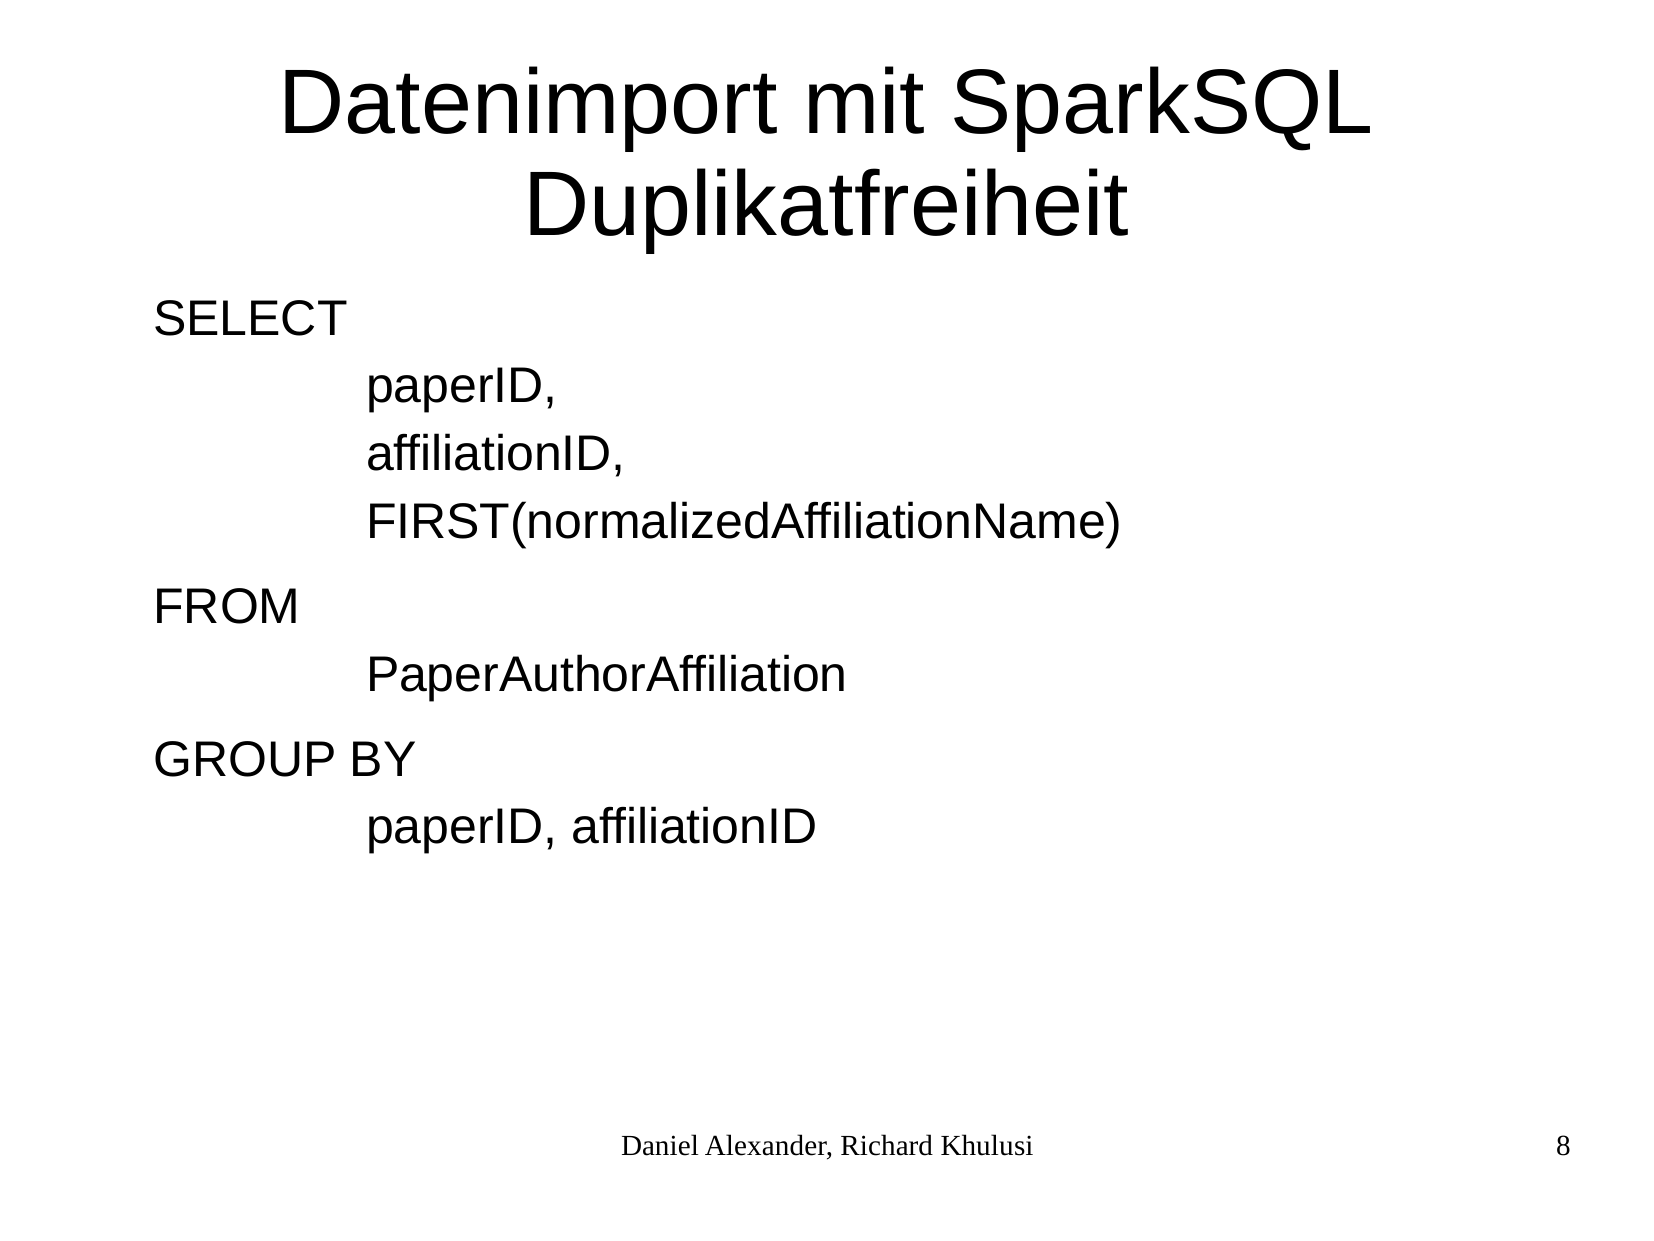

# Datenimport mit SparkSQL Duplikatfreiheit
SELECT
paperID,
affiliationID,
FIRST(normalizedAffiliationName)
FROM
PaperAuthorAffiliation
GROUP BY
paperID, affiliationID
Daniel Alexander, Richard Khulusi
8